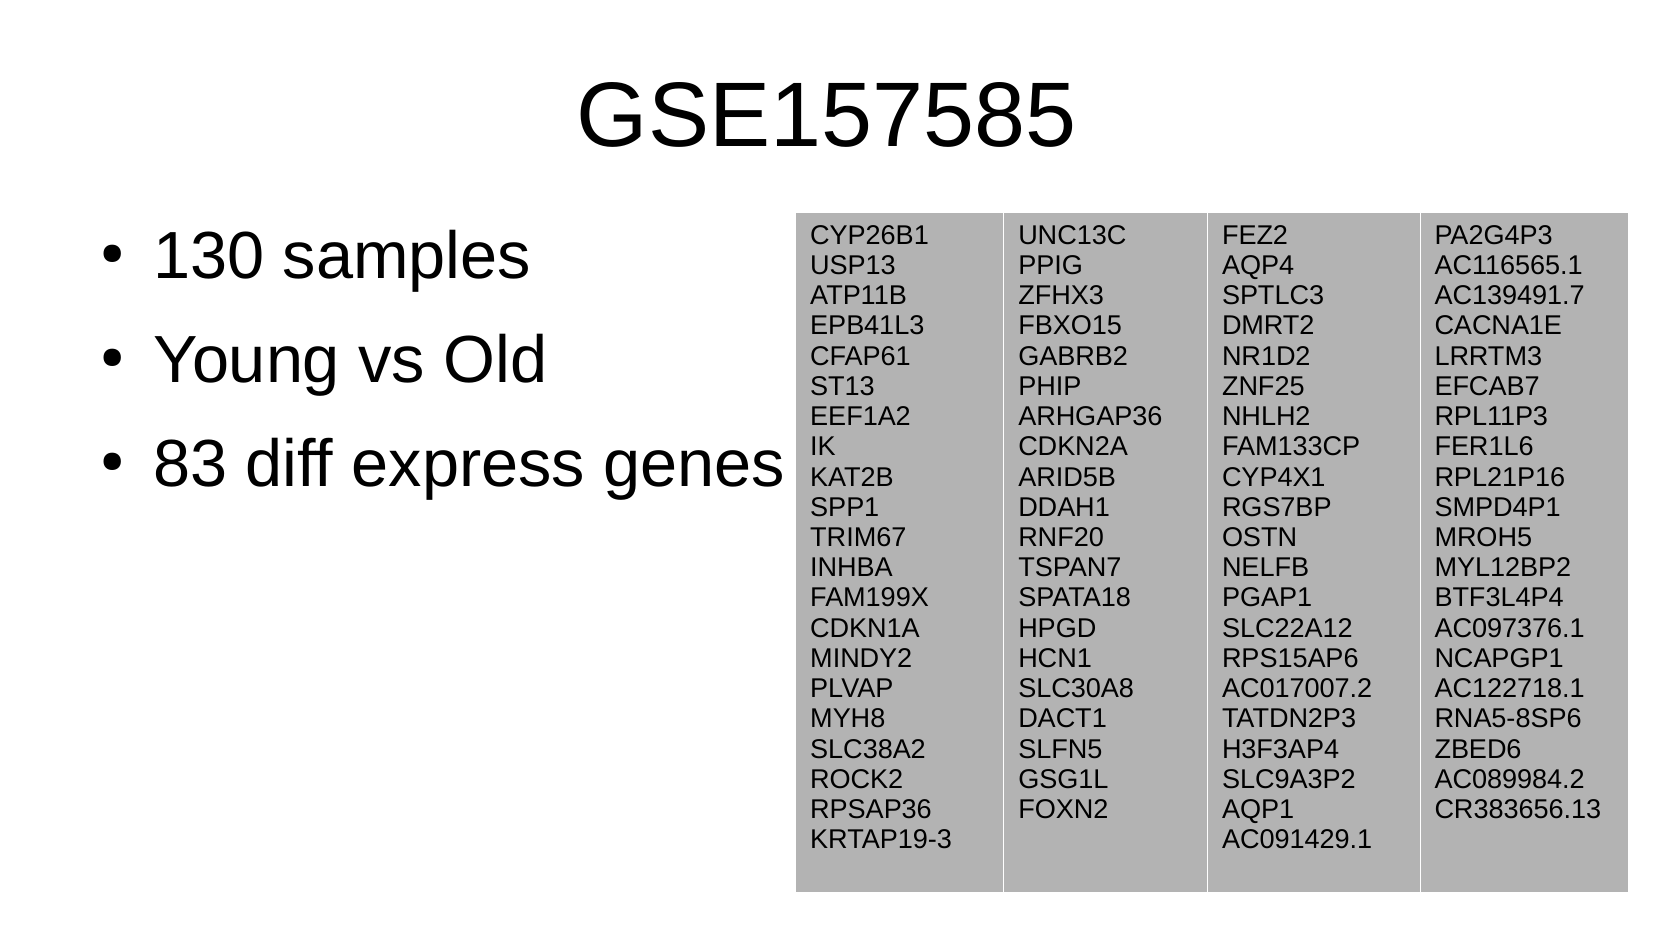

# GSE157585
| CYP26B1 USP13 ATP11B EPB41L3 CFAP61 ST13 EEF1A2 IK KAT2B SPP1 TRIM67 INHBA FAM199X CDKN1A MINDY2 PLVAP MYH8 SLC38A2 ROCK2 RPSAP36 KRTAP19-3 | UNC13C PPIG ZFHX3 FBXO15 GABRB2 PHIP ARHGAP36 CDKN2A ARID5B DDAH1 RNF20 TSPAN7 SPATA18 HPGD HCN1 SLC30A8 DACT1 SLFN5 GSG1L FOXN2 | FEZ2 AQP4 SPTLC3 DMRT2 NR1D2 ZNF25 NHLH2 FAM133CP CYP4X1 RGS7BP OSTN NELFB PGAP1 SLC22A12 RPS15AP6 AC017007.2 TATDN2P3 H3F3AP4 SLC9A3P2 AQP1 AC091429.1 | PA2G4P3 AC116565.1 AC139491.7 CACNA1E LRRTM3 EFCAB7 RPL11P3 FER1L6 RPL21P16 SMPD4P1 MROH5 MYL12BP2 BTF3L4P4 AC097376.1 NCAPGP1 AC122718.1 RNA5-8SP6 ZBED6 AC089984.2 CR383656.13 |
| --- | --- | --- | --- |
130 samples
Young vs Old
83 diff express genes